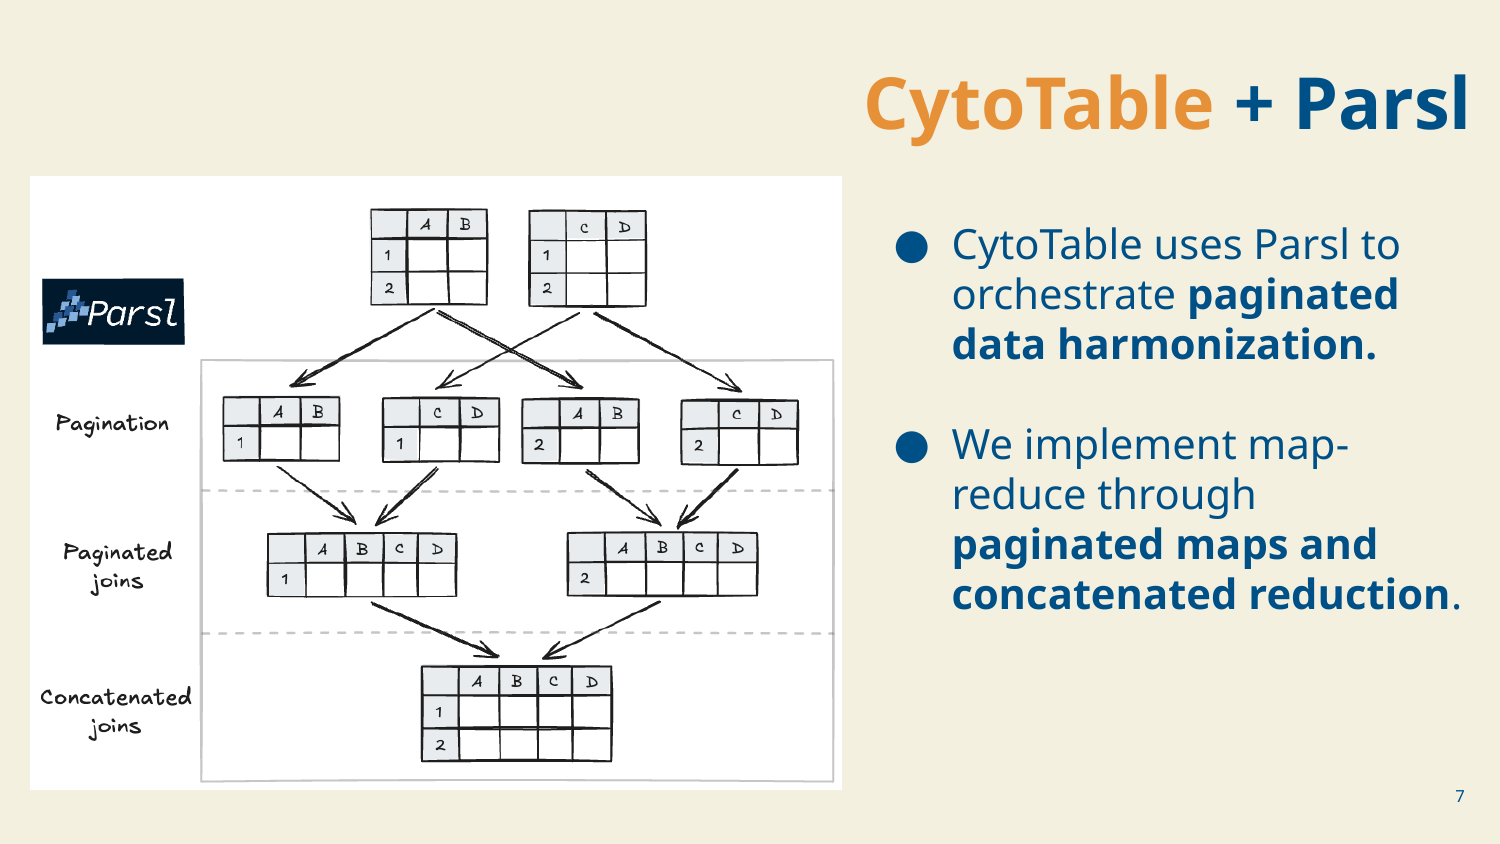

# CytoTable + Parsl
CytoTable uses Parsl to
orchestrate paginated
data harmonization.
We implement map-reduce through
paginated maps and concatenated reduction.